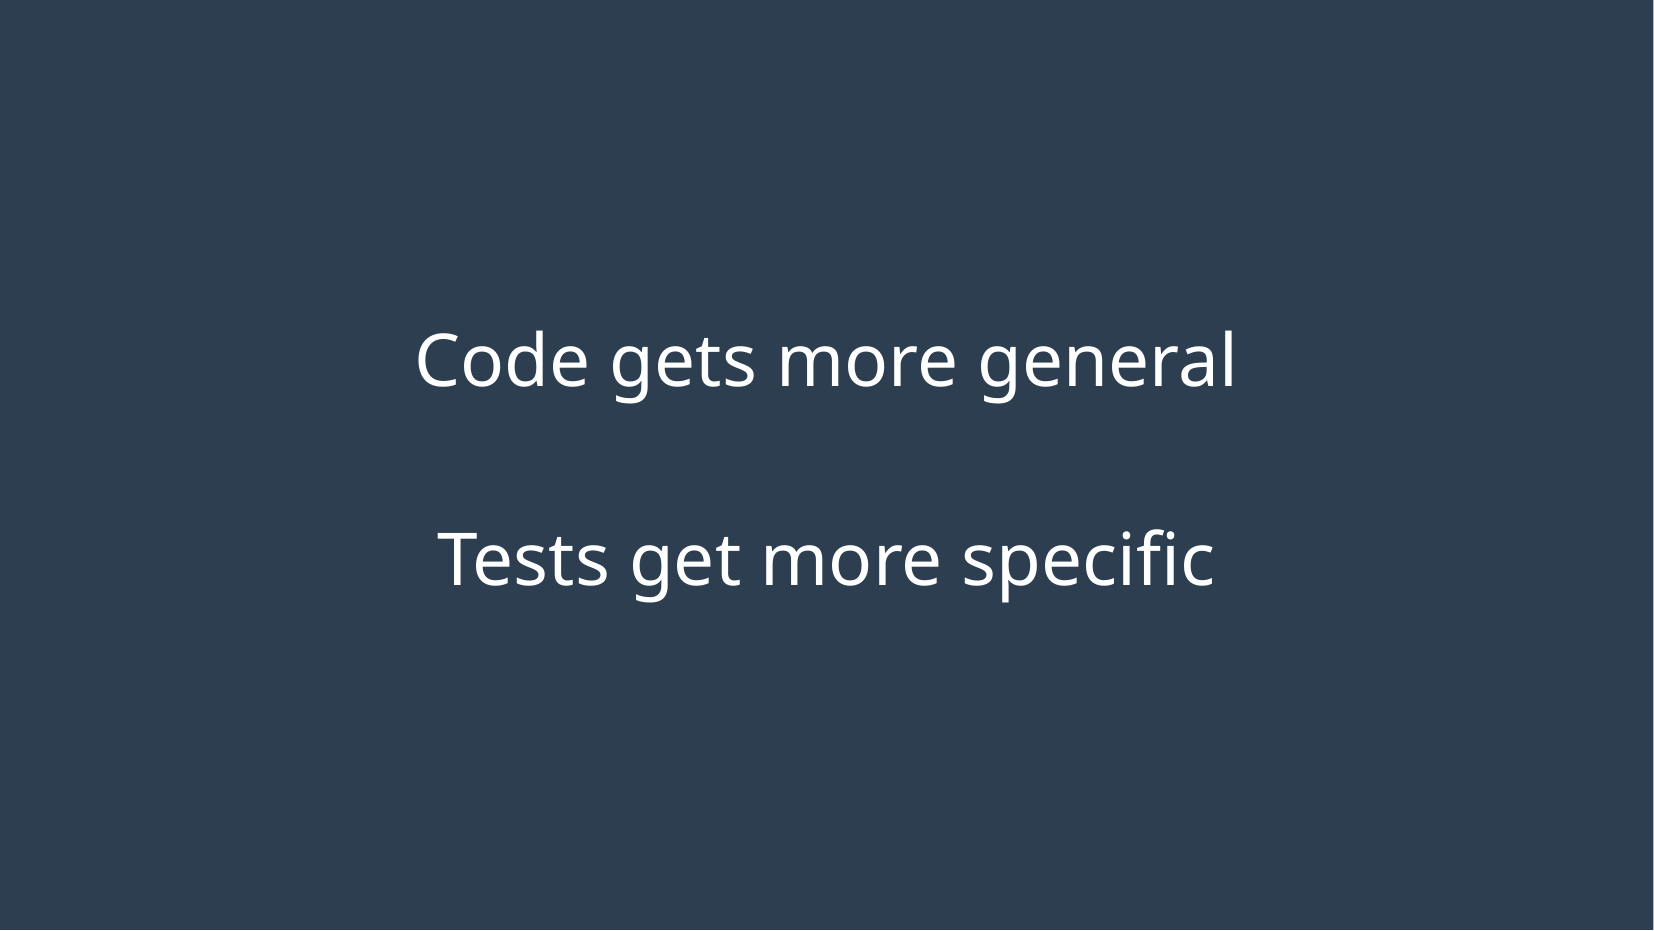

# Code gets more general
Tests get more specific